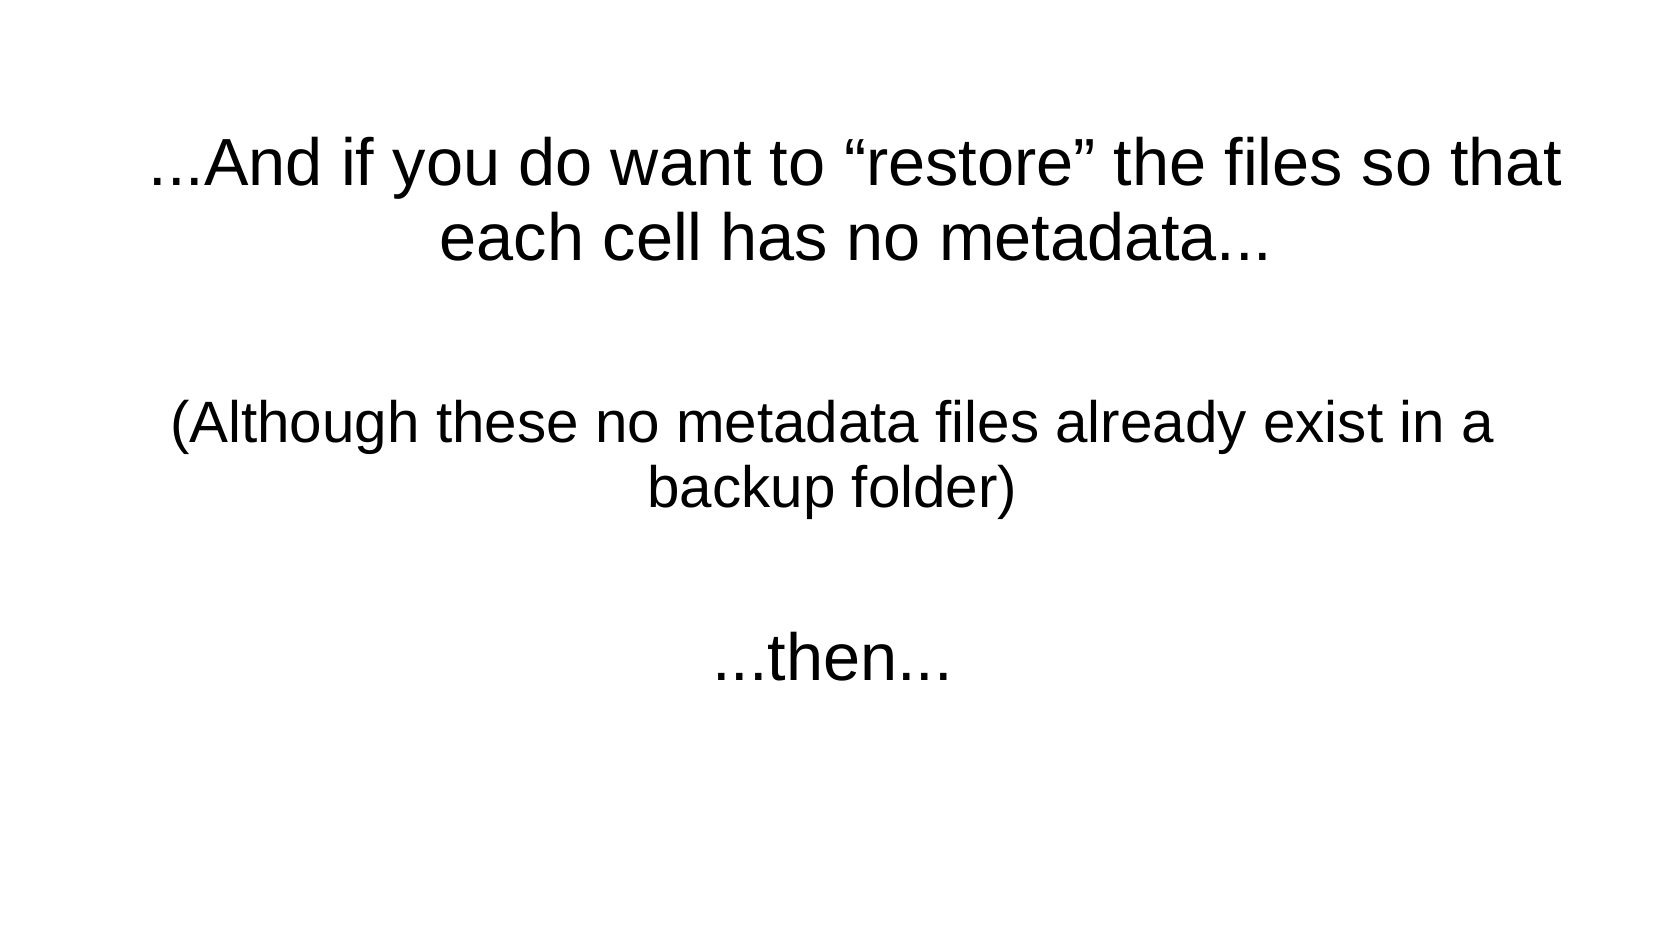

...And if you do want to “restore” the files so that each cell has no metadata...
(Although these no metadata files already exist in a backup folder)
...then...